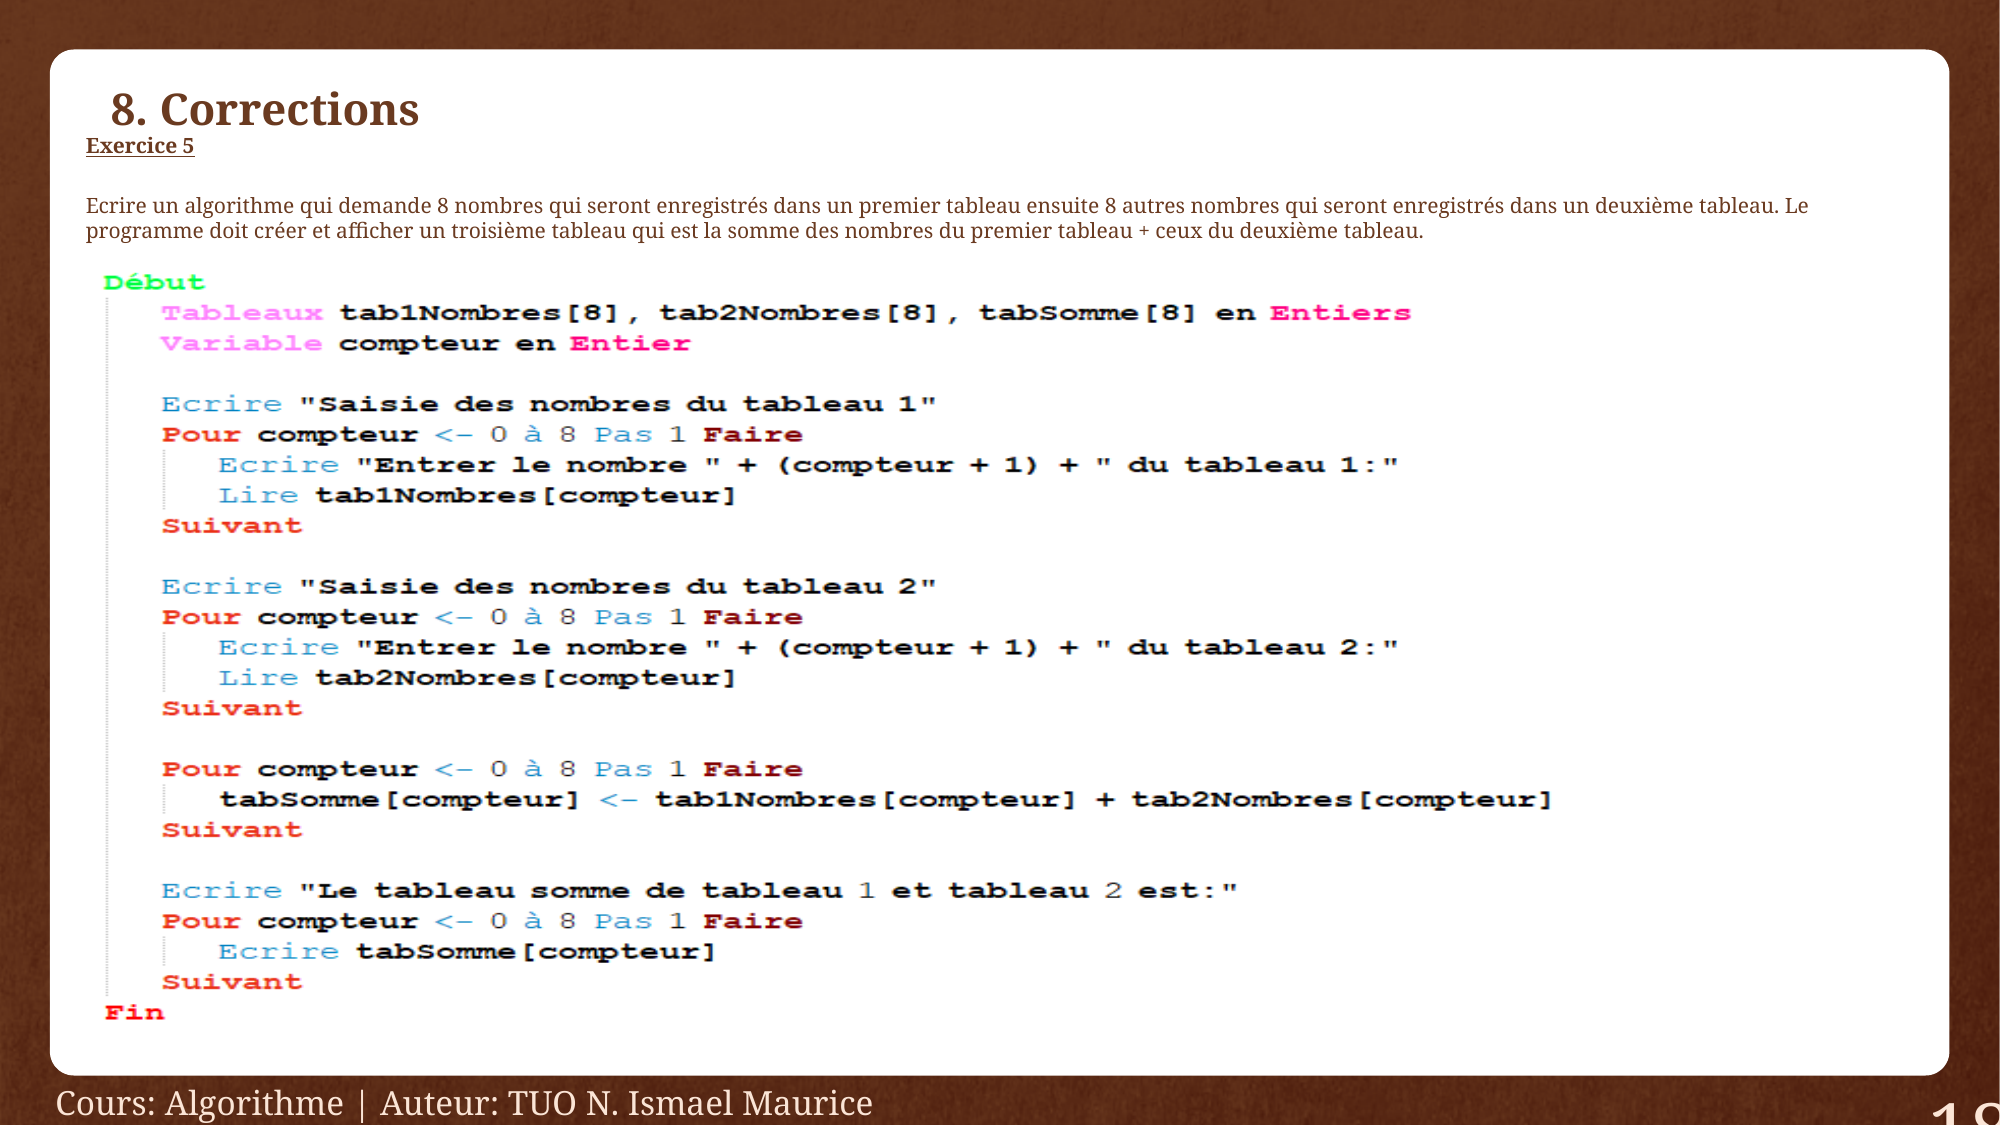

8. Corrections
# Exercice 5
Ecrire un algorithme qui demande 8 nombres qui seront enregistrés dans un premier tableau ensuite 8 autres nombres qui seront enregistrés dans un deuxième tableau. Le programme doit créer et afficher un troisième tableau qui est la somme des nombres du premier tableau + ceux du deuxième tableau.
Cours: Algorithme | Auteur: TUO N. Ismael Maurice